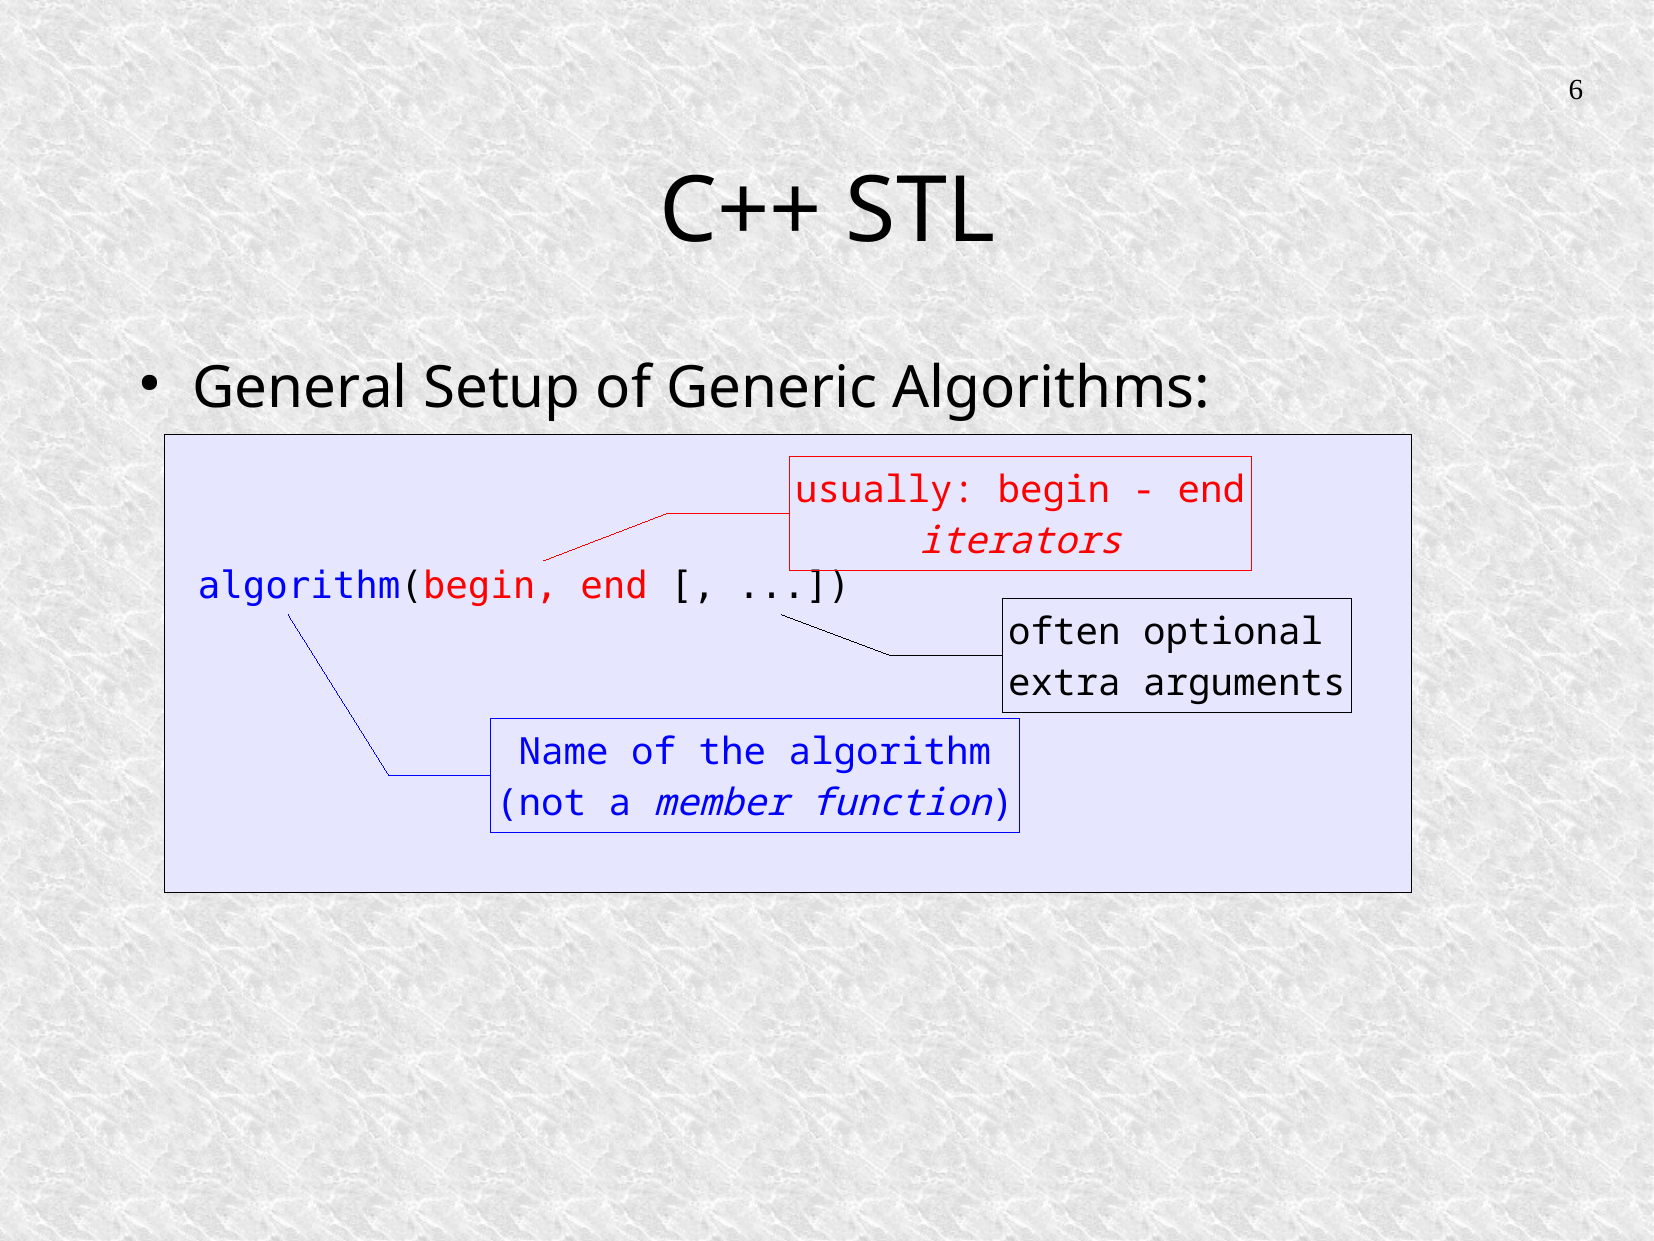

6
# C++ STL
General Setup of Generic Algorithms:
algorithm(begin, end [, ...])